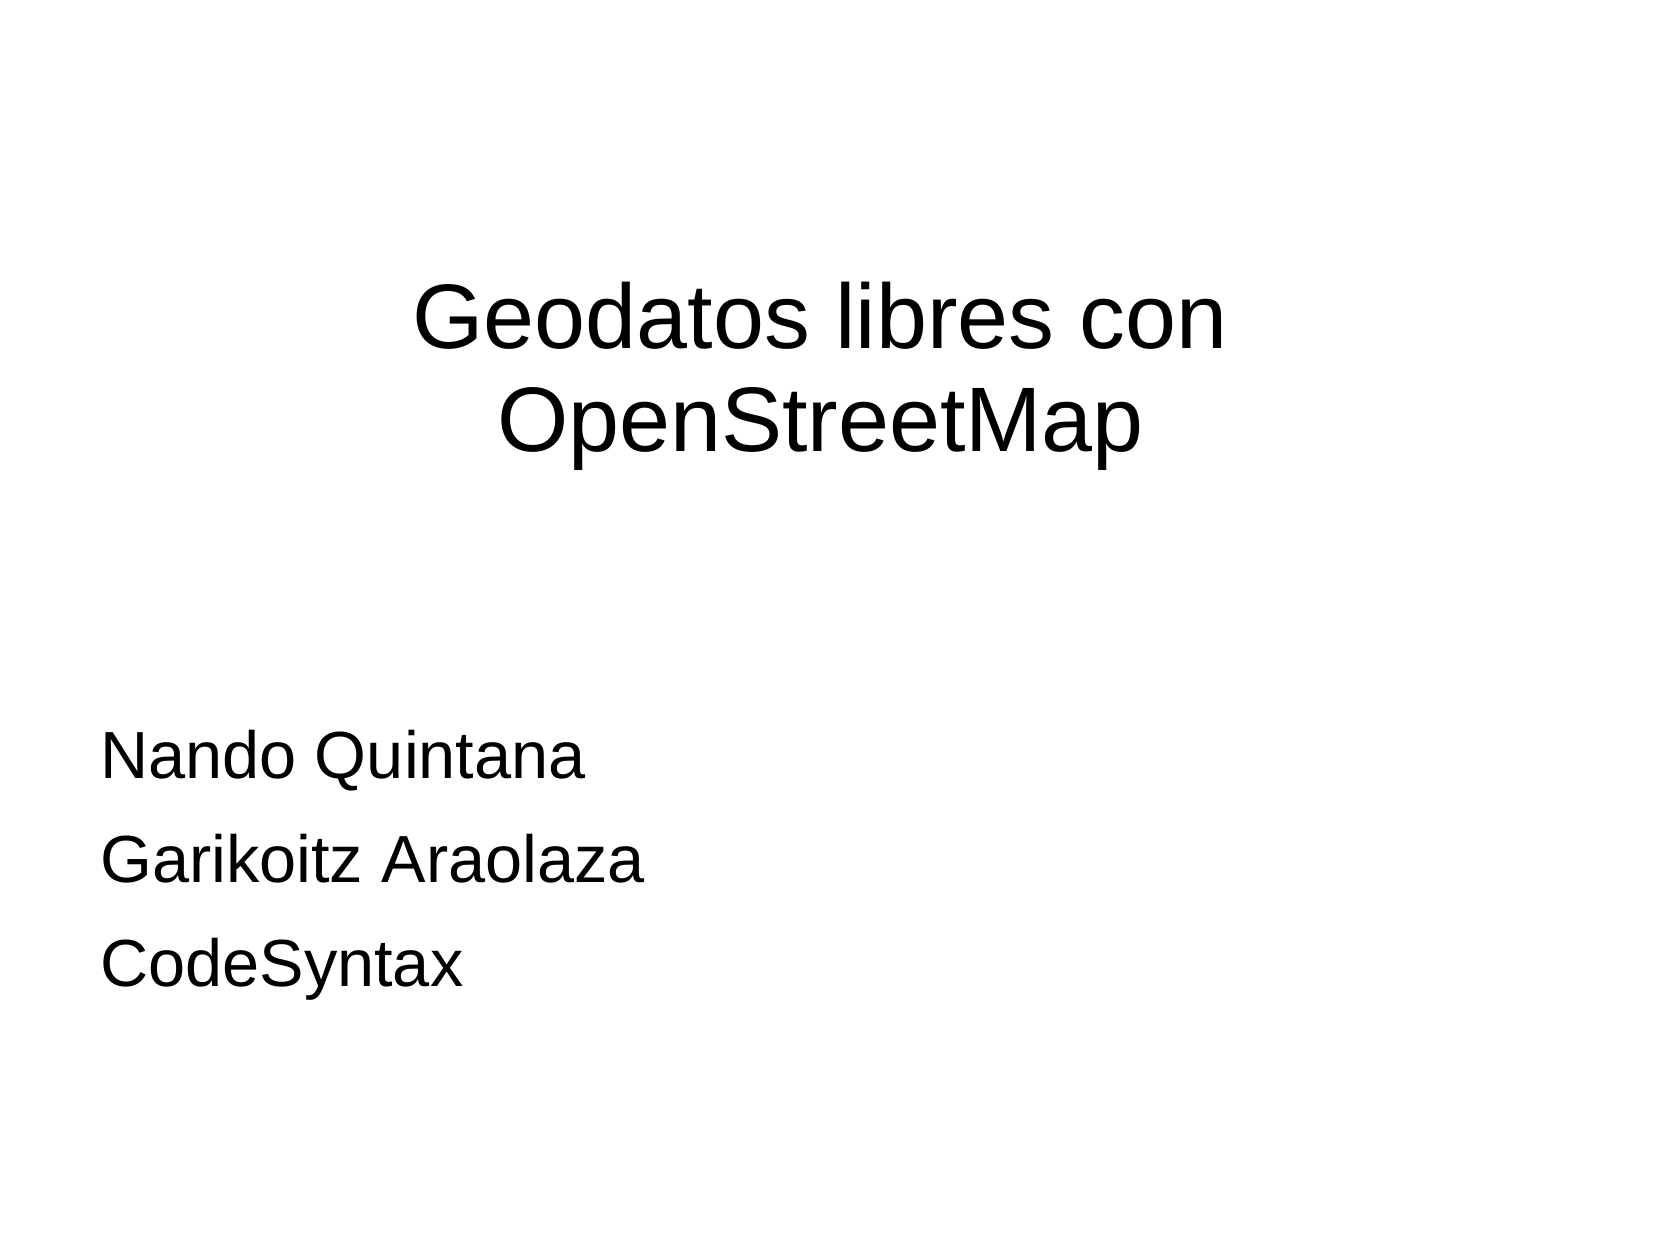

# Geodatos libres con OpenStreetMap
Nando Quintana
Garikoitz Araolaza
CodeSyntax